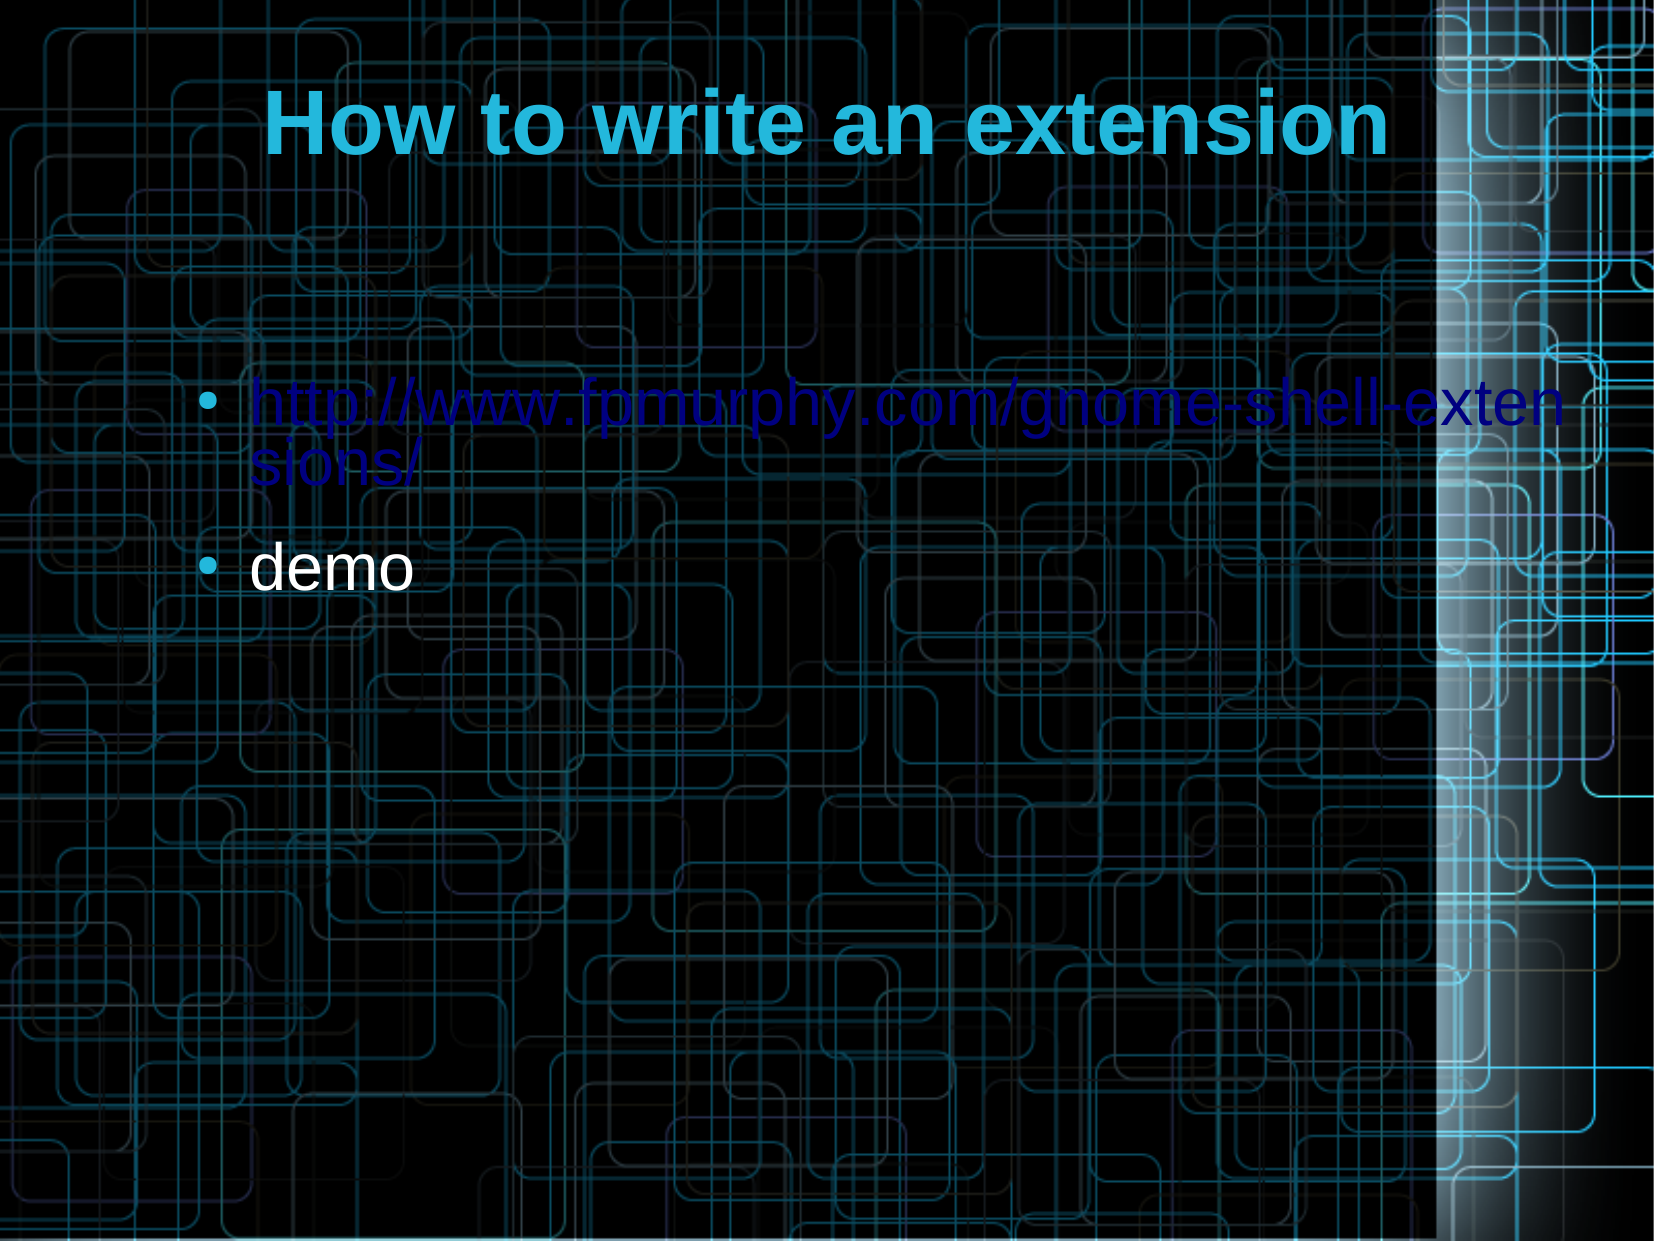

# How to write an extension
http://www.fpmurphy.com/gnome-shell-extensions/
demo